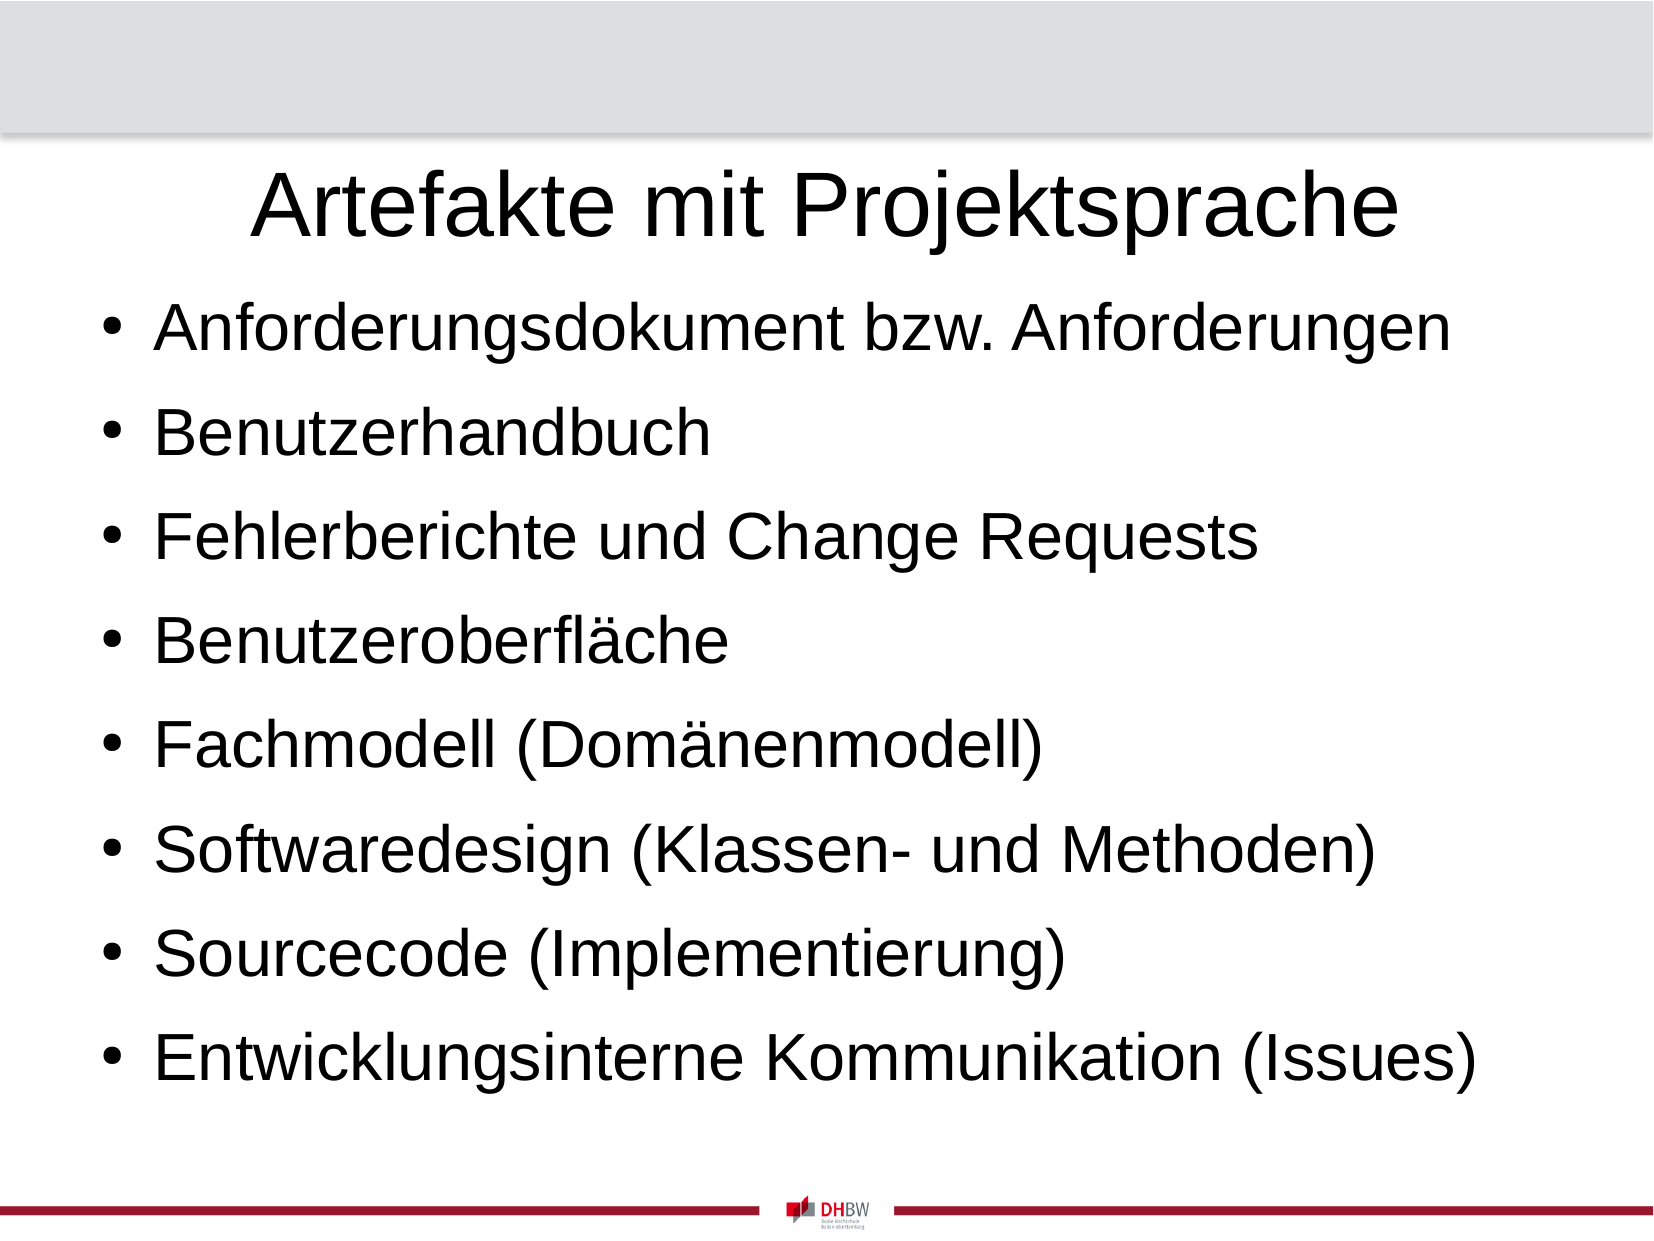

# Artefakte mit Projektsprache
Anforderungsdokument bzw. Anforderungen
Benutzerhandbuch
Fehlerberichte und Change Requests
Benutzeroberfläche
Fachmodell (Domänenmodell)
Softwaredesign (Klassen- und Methoden)
Sourcecode (Implementierung)
Entwicklungsinterne Kommunikation (Issues)